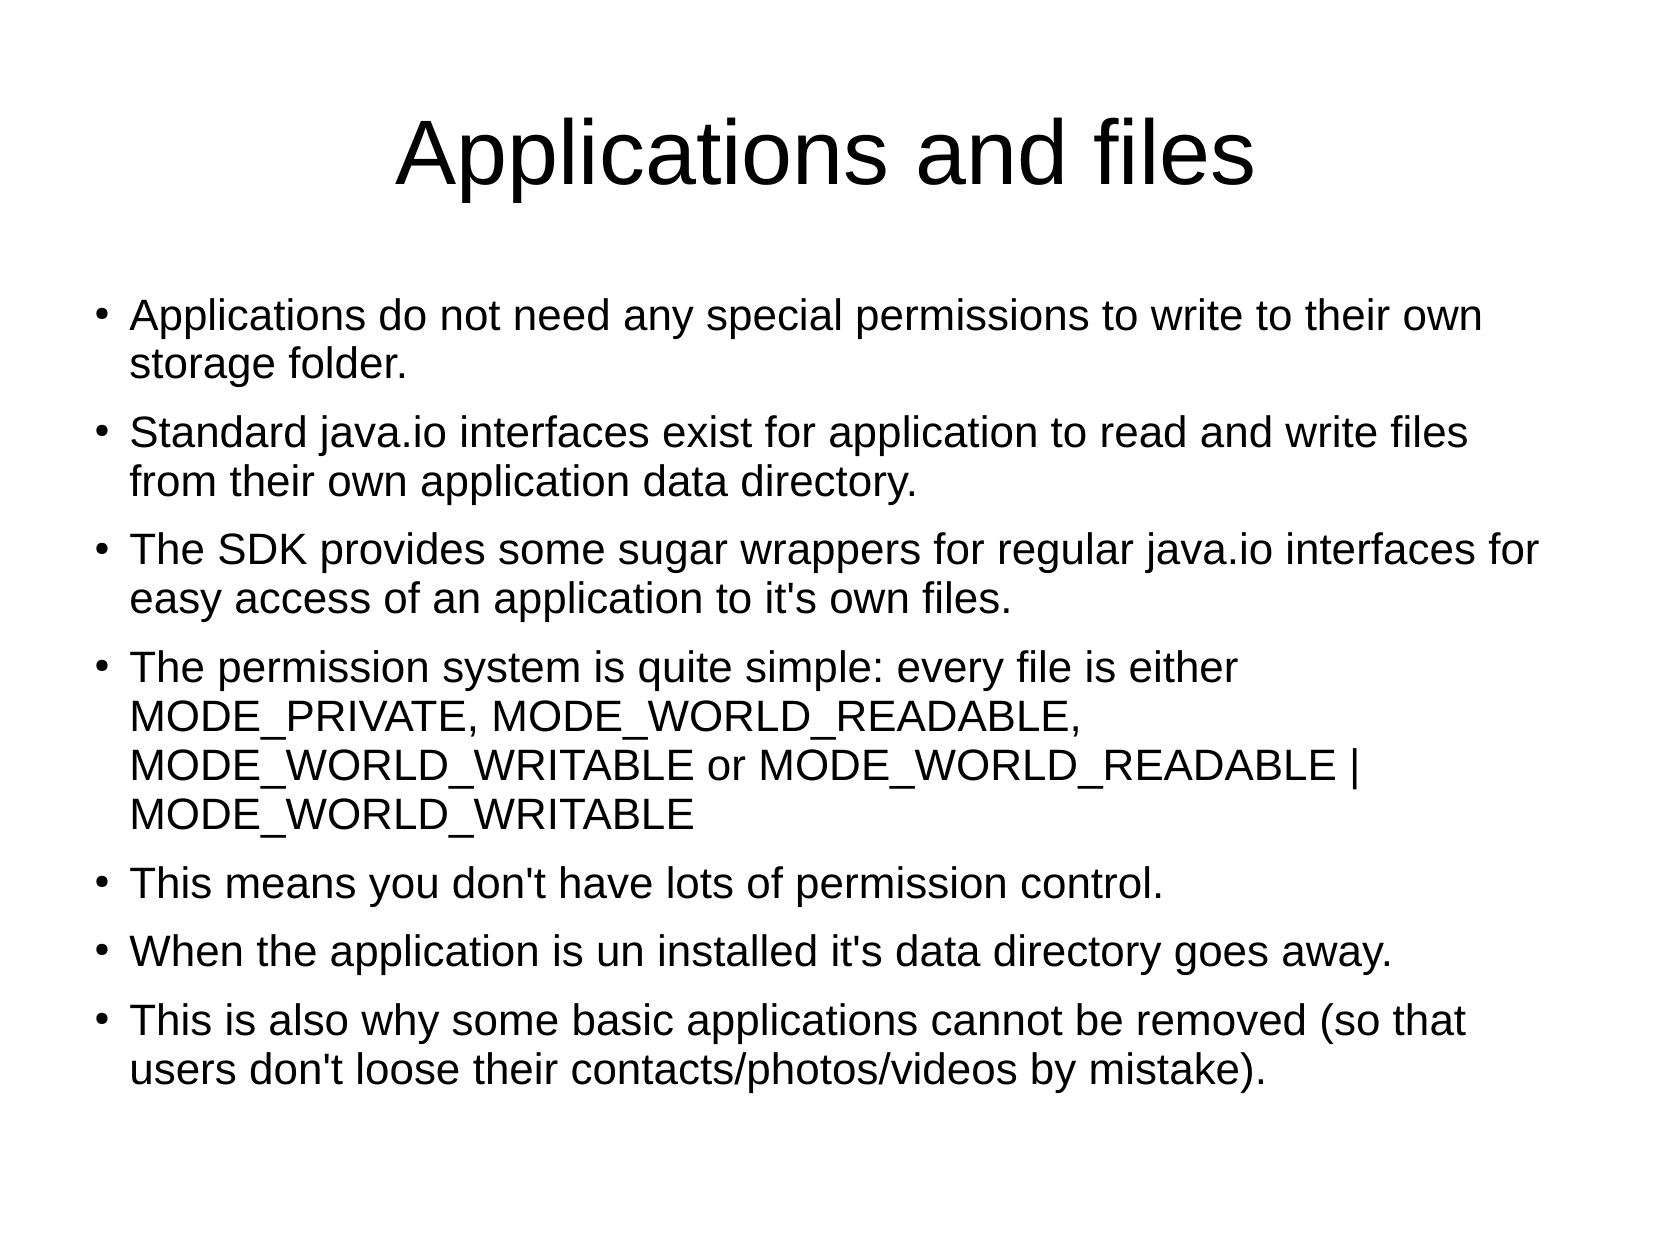

# Applications and files
Applications do not need any special permissions to write to their own storage folder.
Standard java.io interfaces exist for application to read and write files from their own application data directory.
The SDK provides some sugar wrappers for regular java.io interfaces for easy access of an application to it's own files.
The permission system is quite simple: every file is either MODE_PRIVATE, MODE_WORLD_READABLE, MODE_WORLD_WRITABLE or MODE_WORLD_READABLE | MODE_WORLD_WRITABLE
This means you don't have lots of permission control.
When the application is un installed it's data directory goes away.
This is also why some basic applications cannot be removed (so that users don't loose their contacts/photos/videos by mistake).